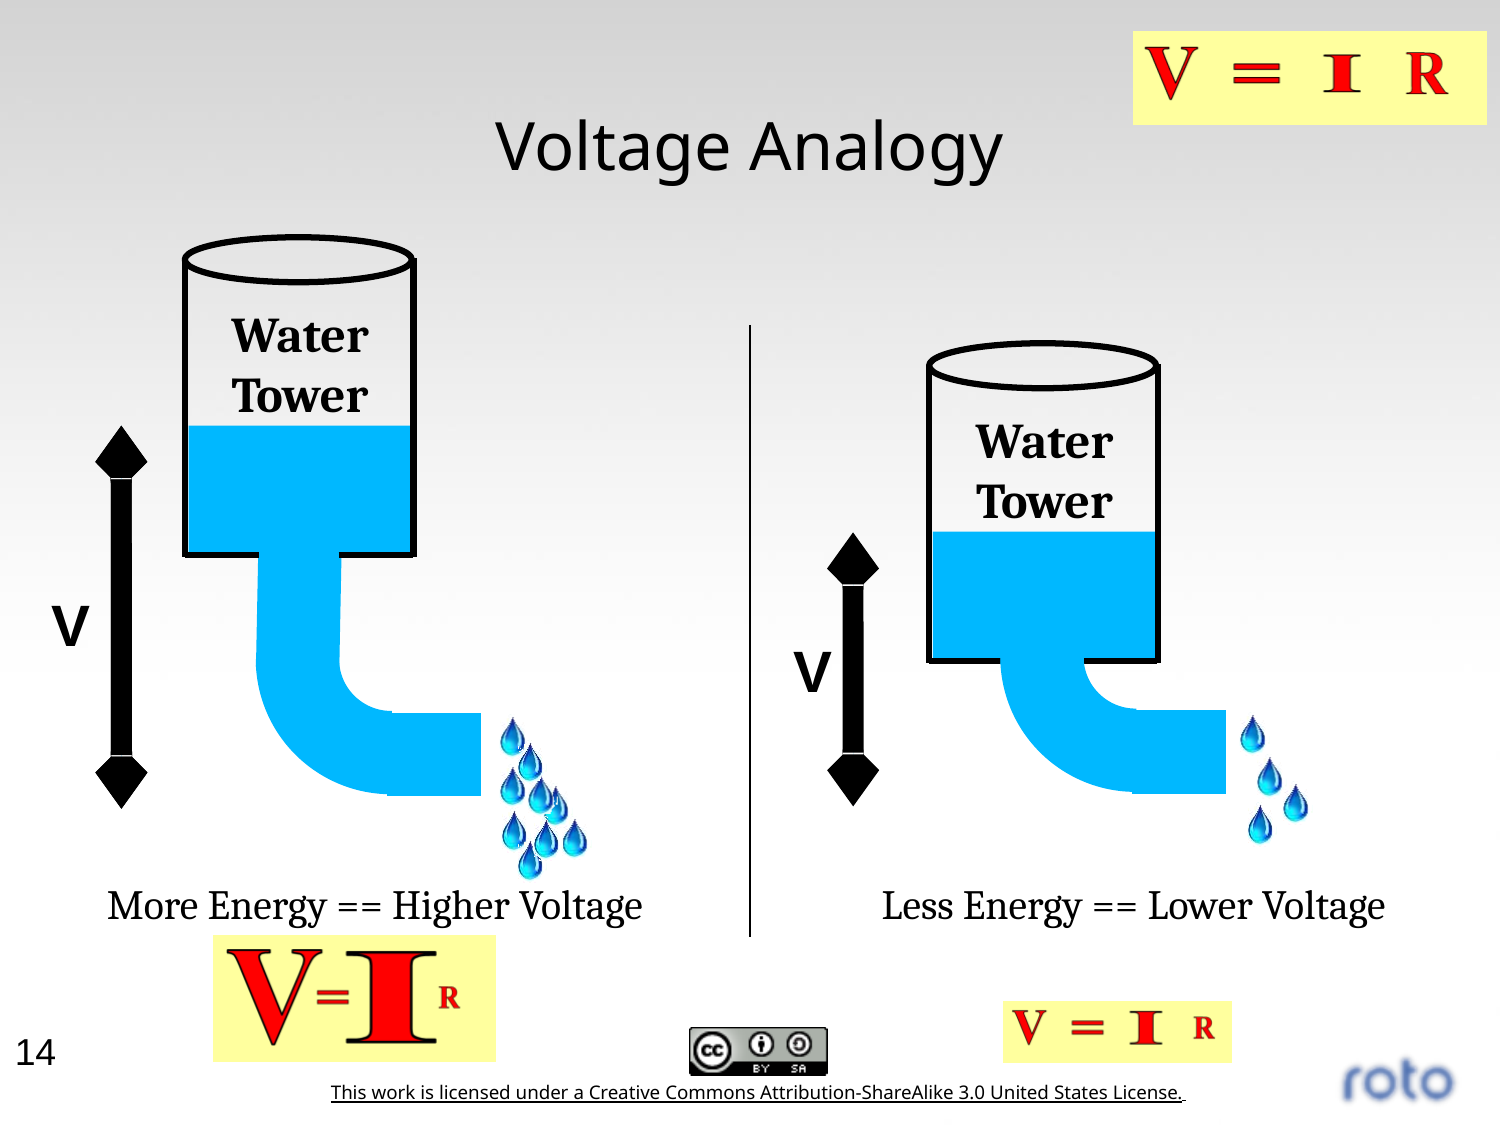

# Voltage Analogy
Water
Tower
Water
Tower
V
V
More Energy == Higher Voltage
Less Energy == Lower Voltage